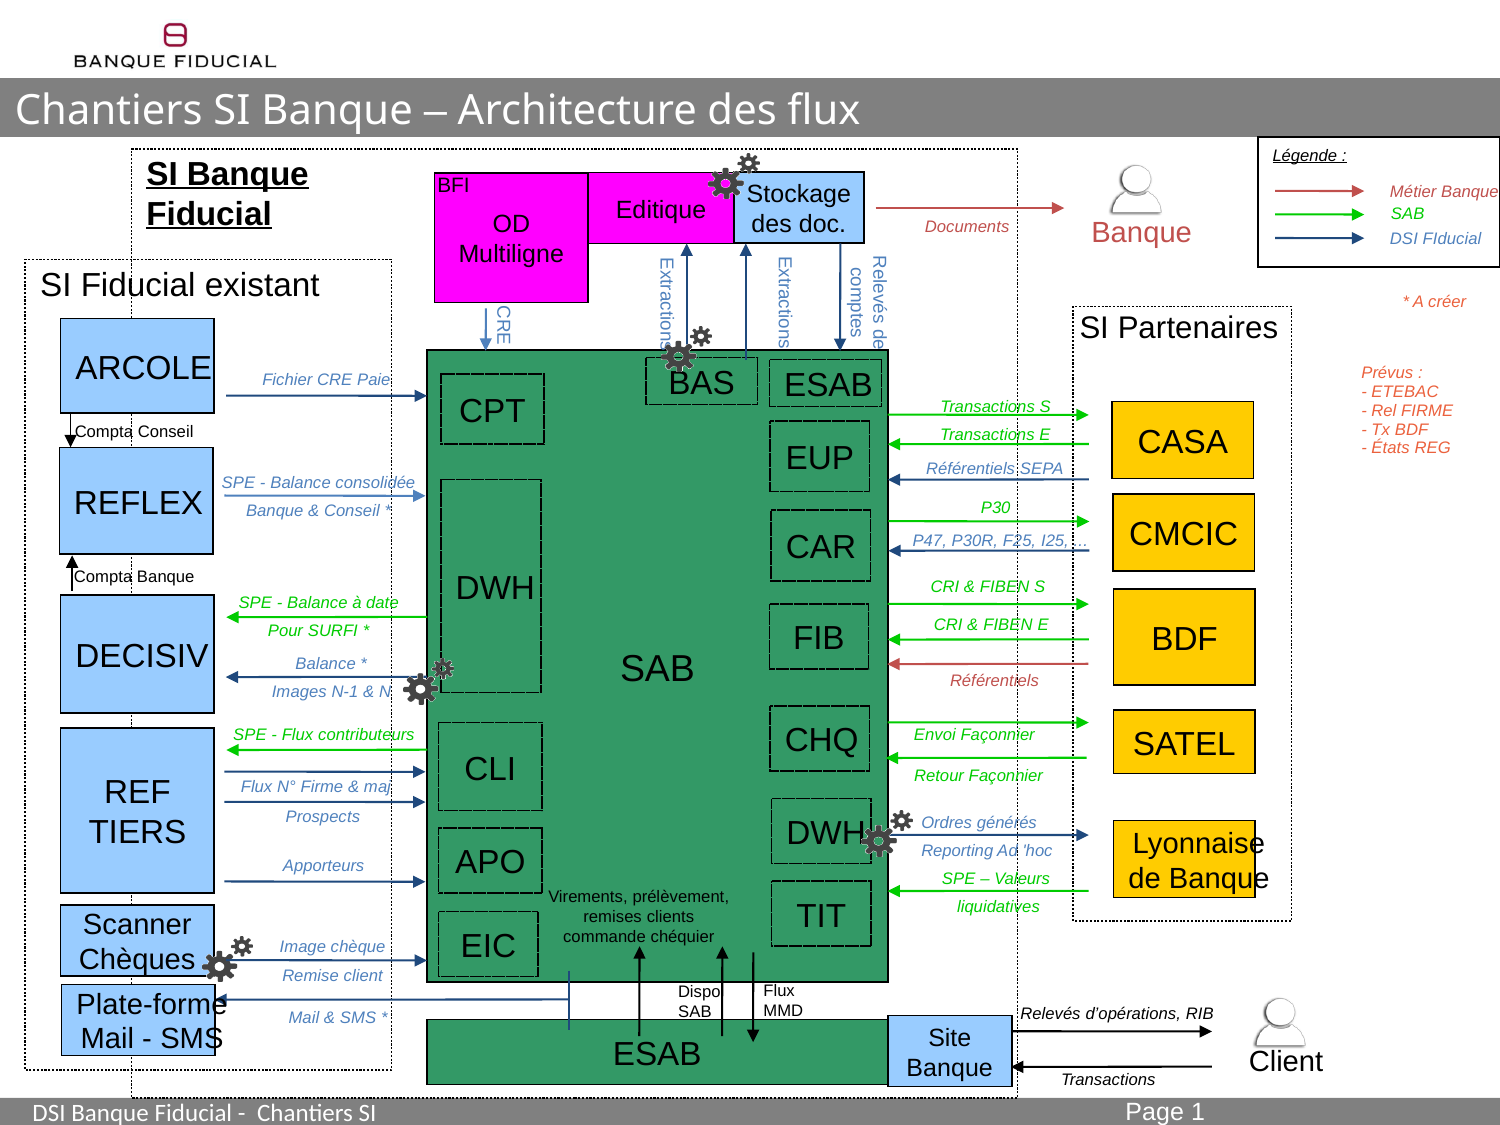

Chantiers SI Banque – Architecture des flux
Légende :
SI Banque Fiducial
BFI
Stockage
des doc.
Editique
OD
Multiligne
Métier Banque
SAB
Banque
Documents
DSI FIducial
SI Fiducial existant
Relevés de comptes
Extractions
* A créer
Extractions
SI Partenaires
CRE
ARCOLE
SAB
Prévus :
- ETEBAC
- Rel FIRME
- Tx BDF
- États REG
BAS
ESAB
Fichier CRE Paie
CPT
Transactions S
CASA
Compta Conseil
Transactions E
EUP
REFLEX
Référentiels SEPA
SPE - Balance consolidée
Banque & Conseil *
DWH
P30
CMCIC
CAR
P47, P30R, F25, I25, ...
Compta Banque
CRI & FIBEN S
SPE - Balance à date
Pour SURFI *
BDF
DECISIV
FIB
CRI & FIBEN E
Balance *
Images N-1 & N
Référentiels
CHQ
SATEL
SPE - Flux contributeurs
Envoi Façonnier
CLI
REF
TIERS
Retour Façonnier
Flux N° Firme & maj
DWH
Prospects
Ordres générés
Reporting Ad 'hoc
Lyonnaise
de Banque
APO
Apporteurs
SPE – Valeurs
 liquidatives
Virements, prélèvement,
remises clients commande chéquier
TIT
Scanner
Chèques
EIC
Image chèque
Remise client
Flux MMD
Dispo SAB
Plate-forme
Mail - SMS
Relevés d’opérations, RIB
Mail & SMS *
Site
Banque
ESAB
Client
Transactions